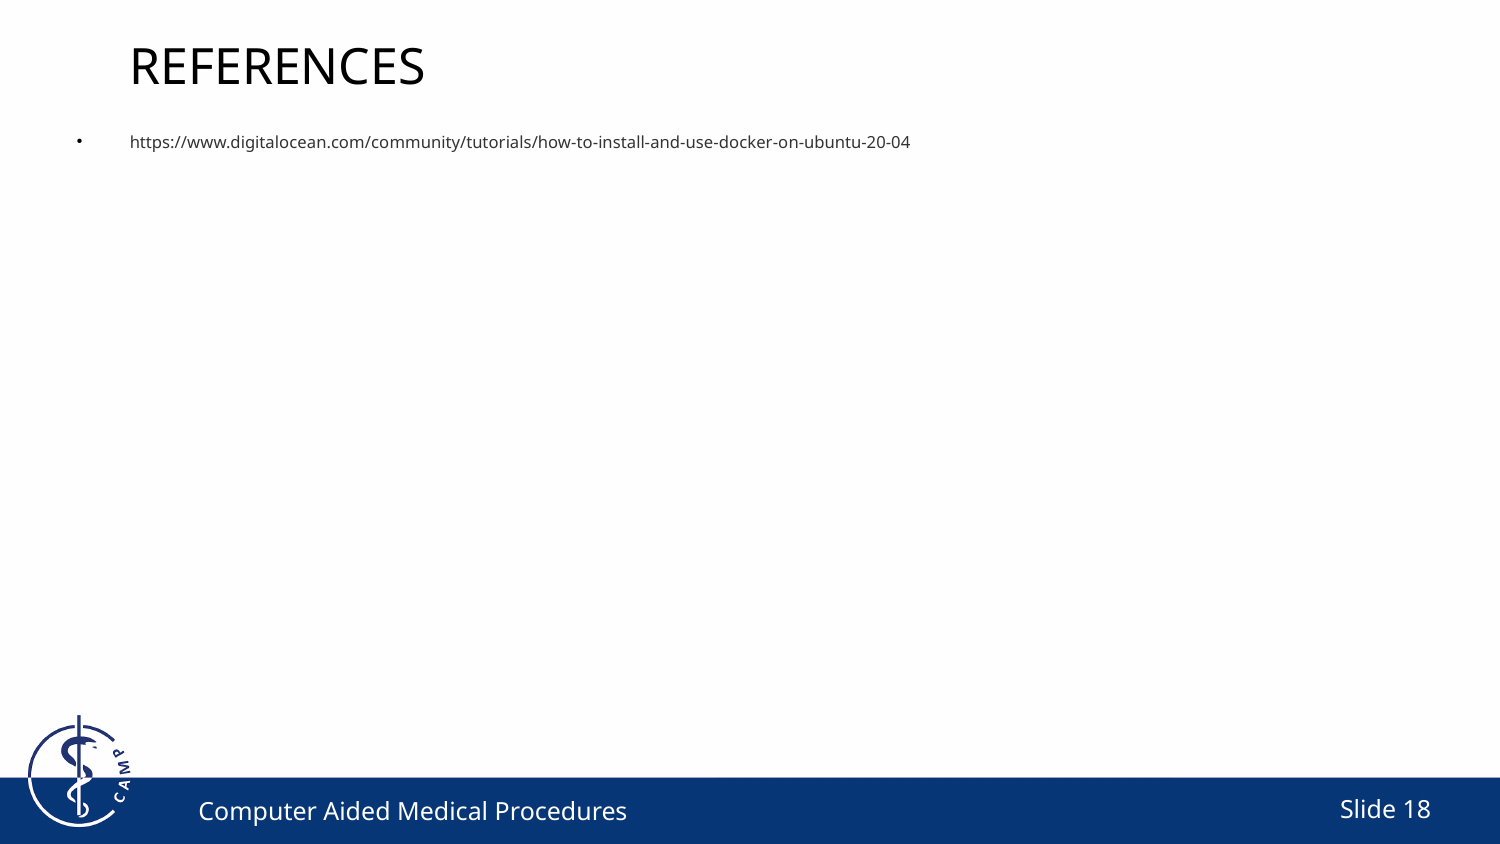

# REFERENCES
https://www.digitalocean.com/community/tutorials/how-to-install-and-use-docker-on-ubuntu-20-04
Computer Aided Medical Procedures
Slide